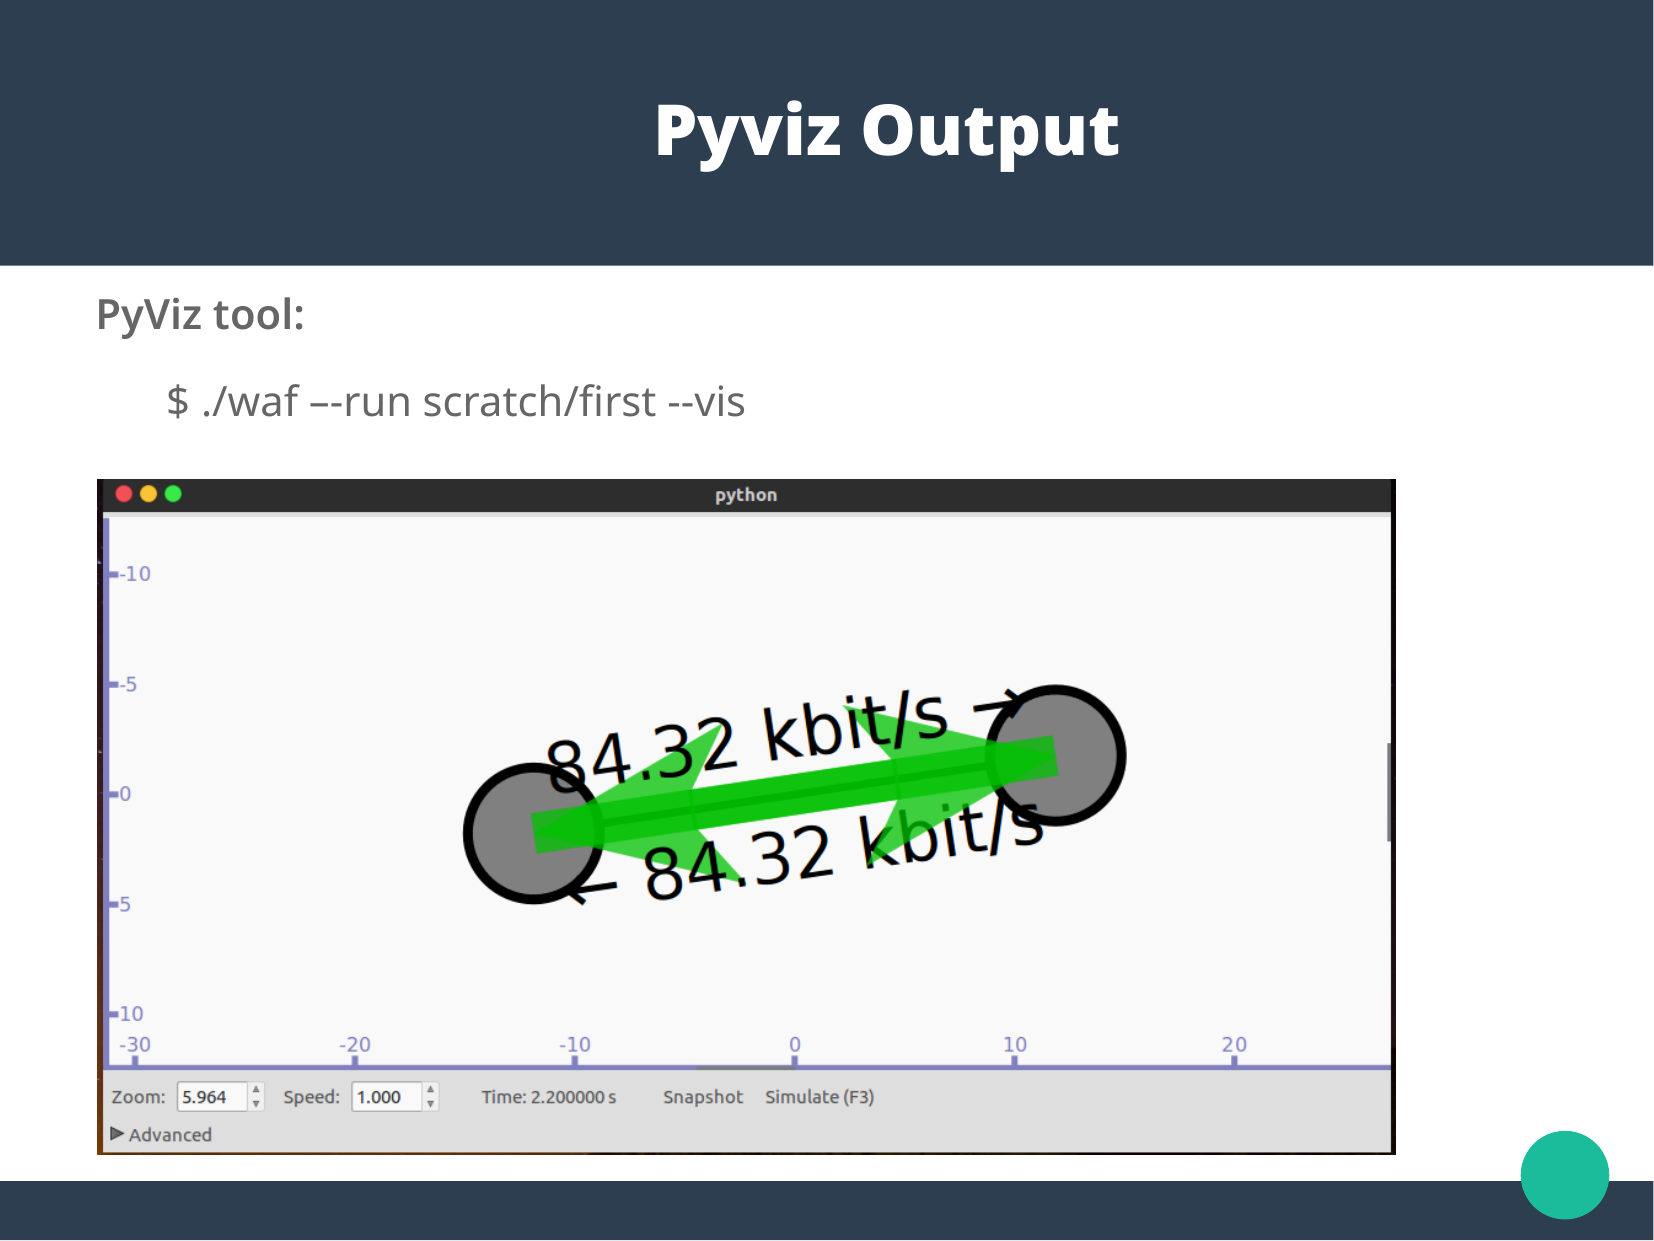

# Pyviz Output
PyViz tool:
$ ./waf –-run scratch/first --vis